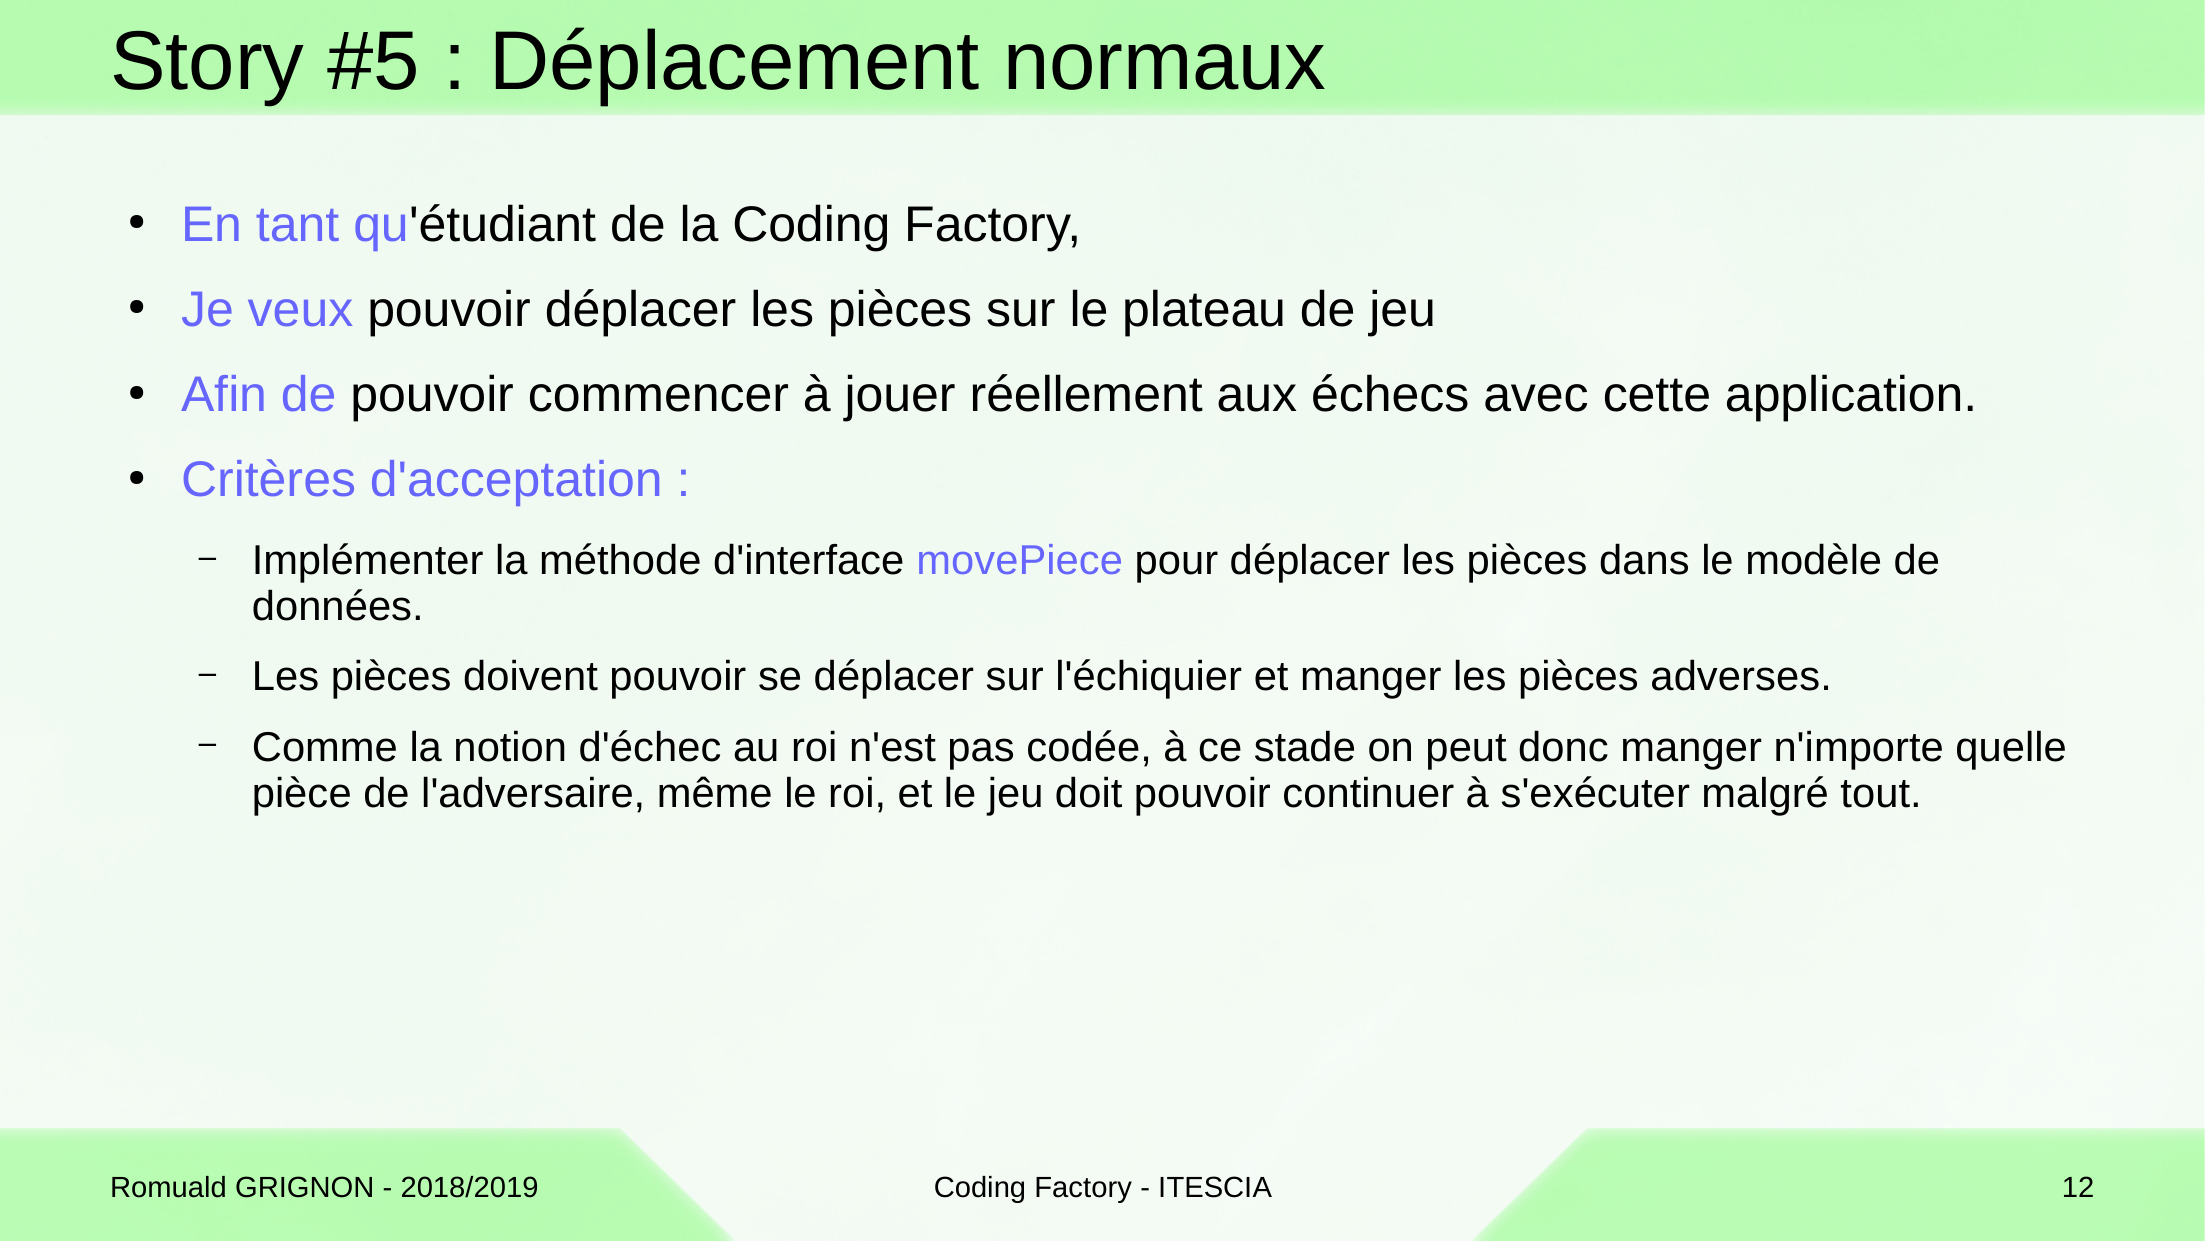

# Story #5 : Déplacement normaux
En tant qu'étudiant de la Coding Factory,
Je veux pouvoir déplacer les pièces sur le plateau de jeu
Afin de pouvoir commencer à jouer réellement aux échecs avec cette application.
Critères d'acceptation :
Implémenter la méthode d'interface movePiece pour déplacer les pièces dans le modèle de données.
Les pièces doivent pouvoir se déplacer sur l'échiquier et manger les pièces adverses.
Comme la notion d'échec au roi n'est pas codée, à ce stade on peut donc manger n'importe quelle pièce de l'adversaire, même le roi, et le jeu doit pouvoir continuer à s'exécuter malgré tout.
Romuald GRIGNON - 2018/2019
Coding Factory - ITESCIA
12